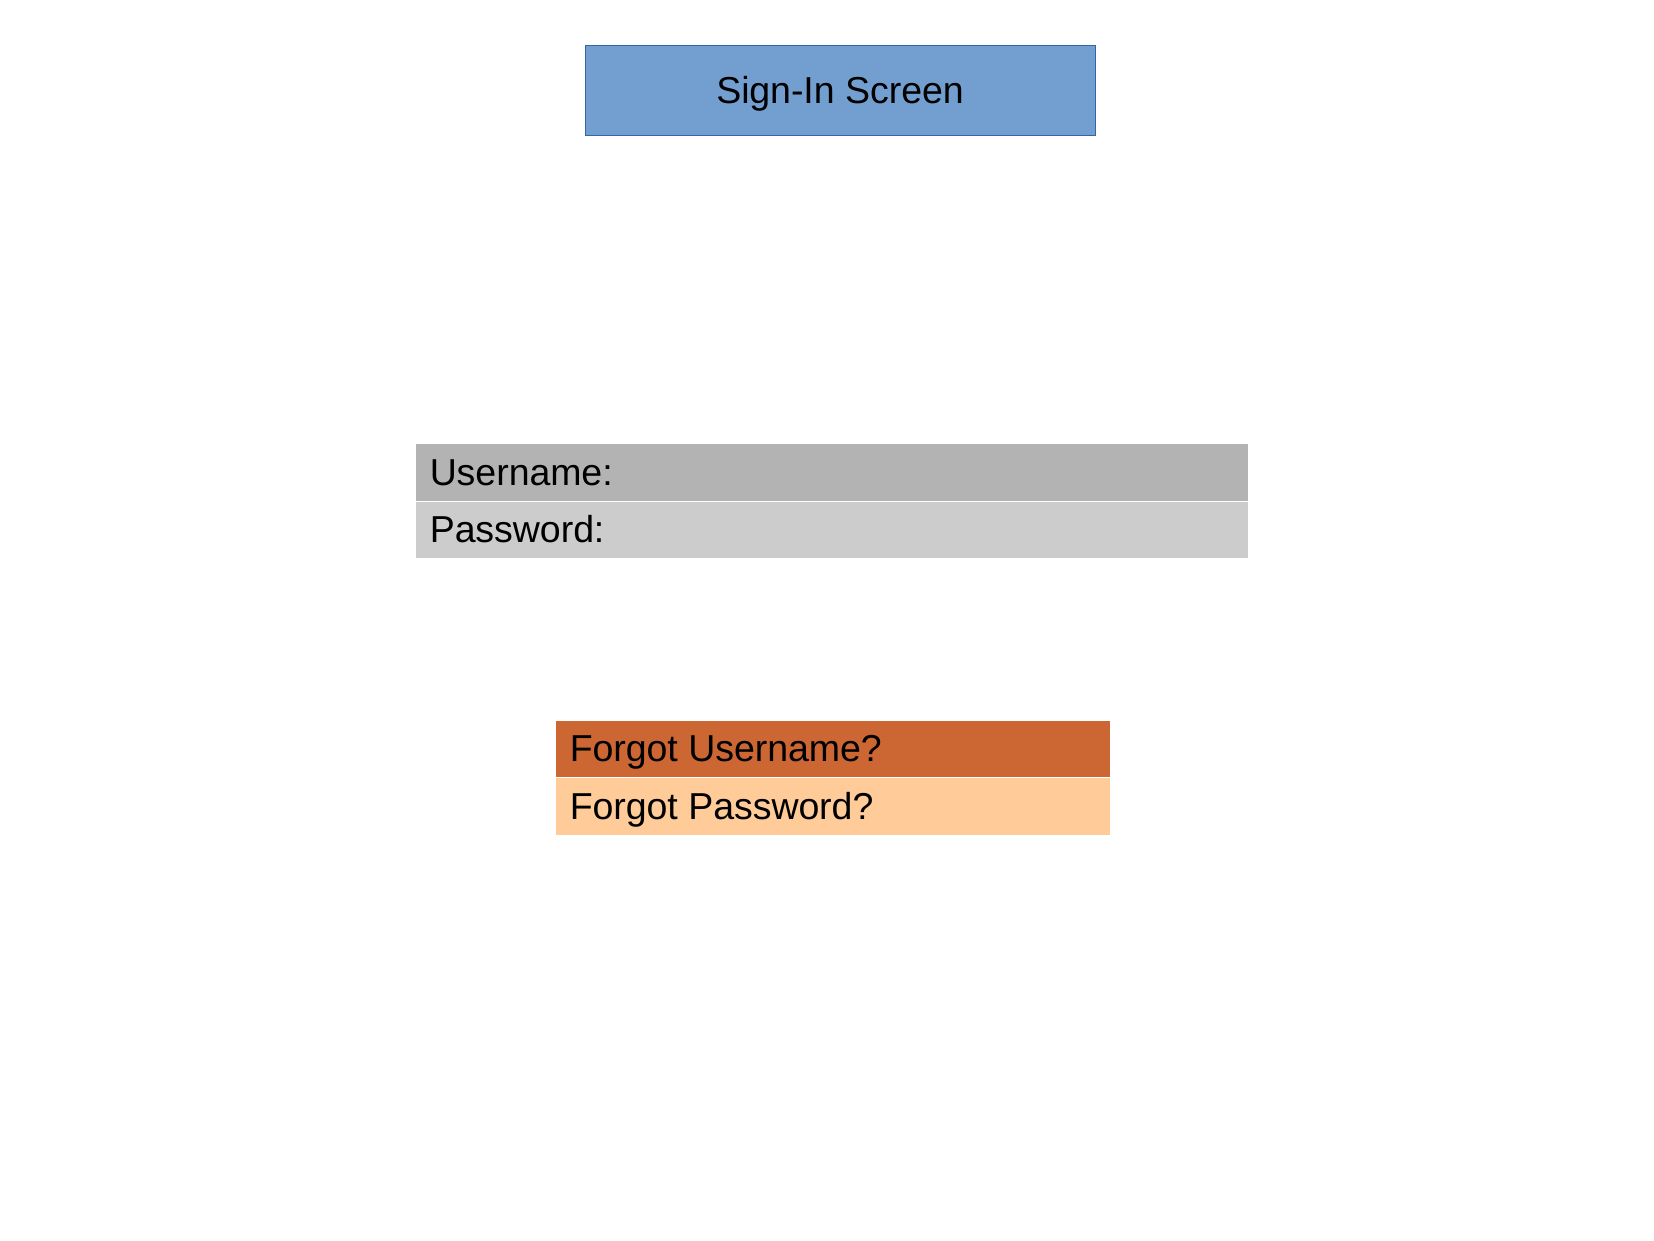

Sign-In Screen
| Username: |
| --- |
| Password: |
| Forgot Username? |
| --- |
| Forgot Password? |